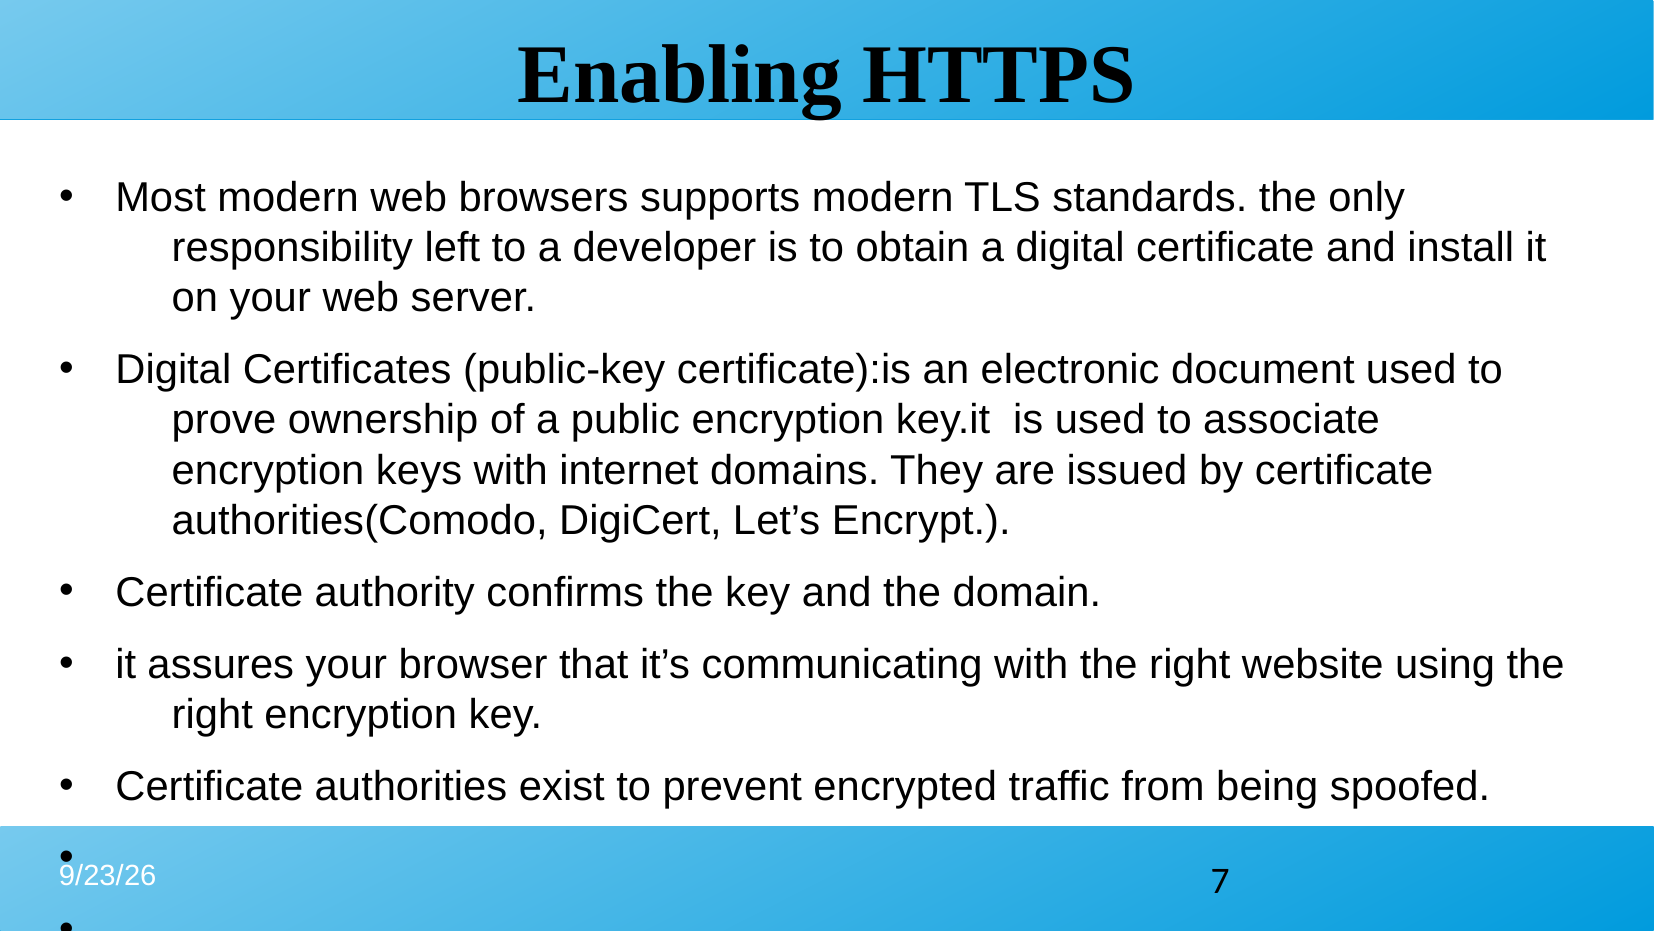

# Enabling HTTPS
Most modern web browsers supports modern TLS standards. the only responsibility left to a developer is to obtain a digital certificate and install it on your web server.
Digital Certificates (public-key certificate):is an electronic document used to prove ownership of a public encryption key.it is used to associate encryption keys with internet domains. They are issued by certificate authorities(Comodo, DigiCert, Let’s Encrypt.).
Certificate authority confirms the key and the domain.
it assures your browser that it’s communicating with the right website using the right encryption key.
Certificate authorities exist to prevent encrypted traffic from being spoofed.